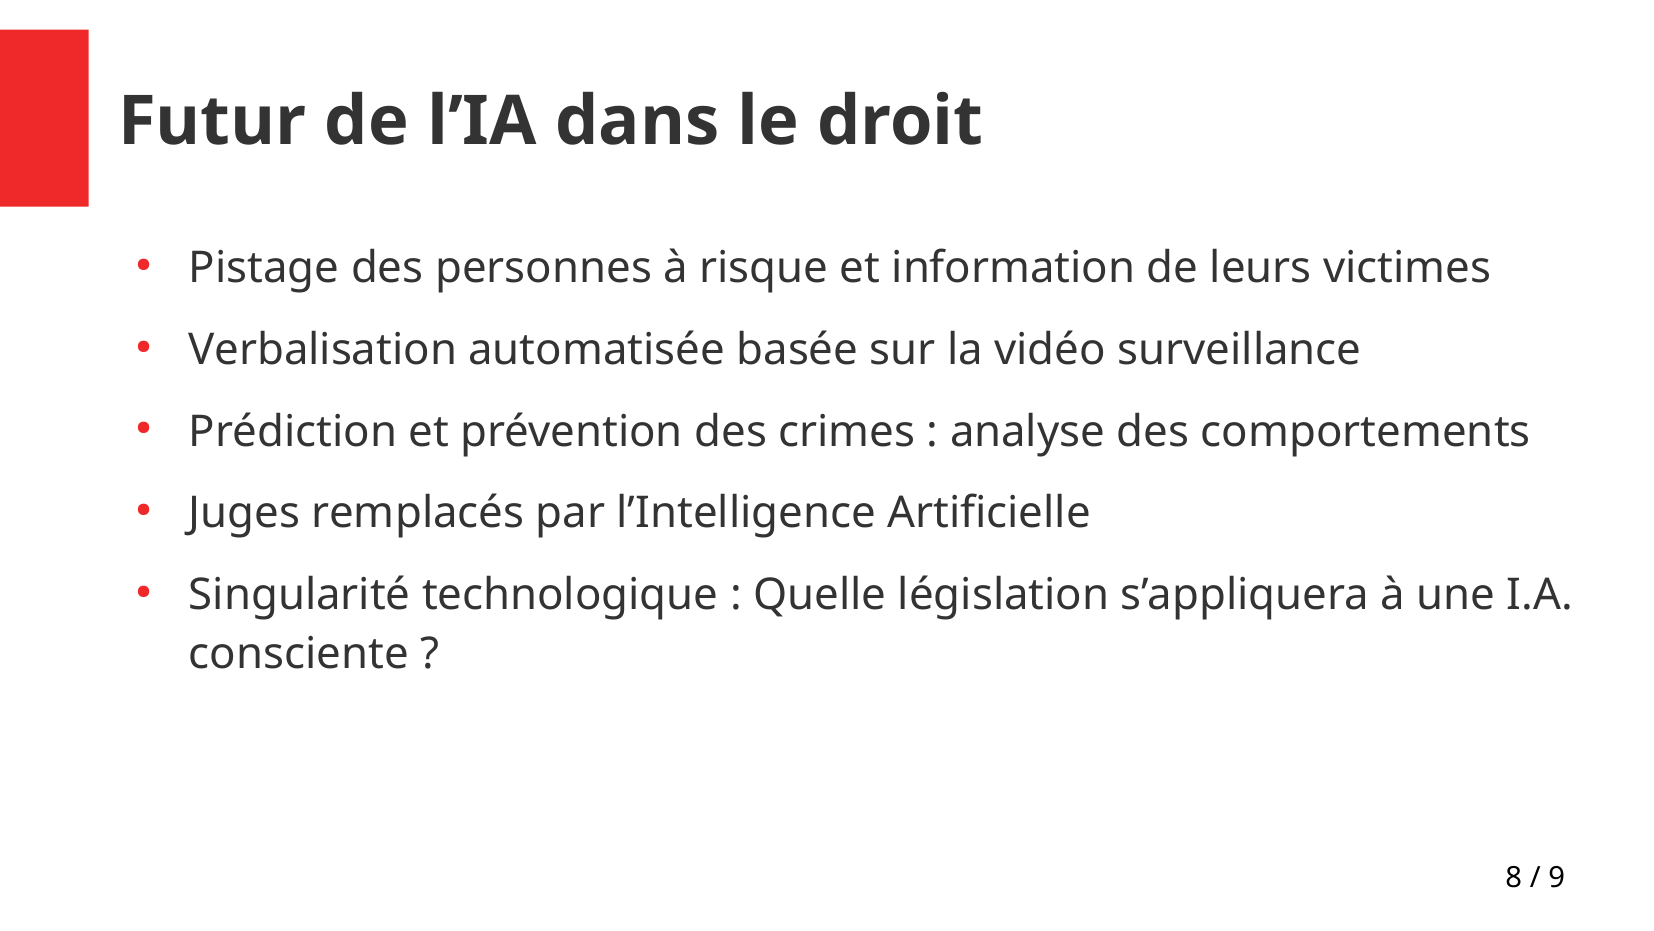

# Futur de l’IA dans le droit
Pistage des personnes à risque et information de leurs victimes
Verbalisation automatisée basée sur la vidéo surveillance
Prédiction et prévention des crimes : analyse des comportements
Juges remplacés par l’Intelligence Artificielle
Singularité technologique : Quelle législation s’appliquera à une I.A. consciente ?
8